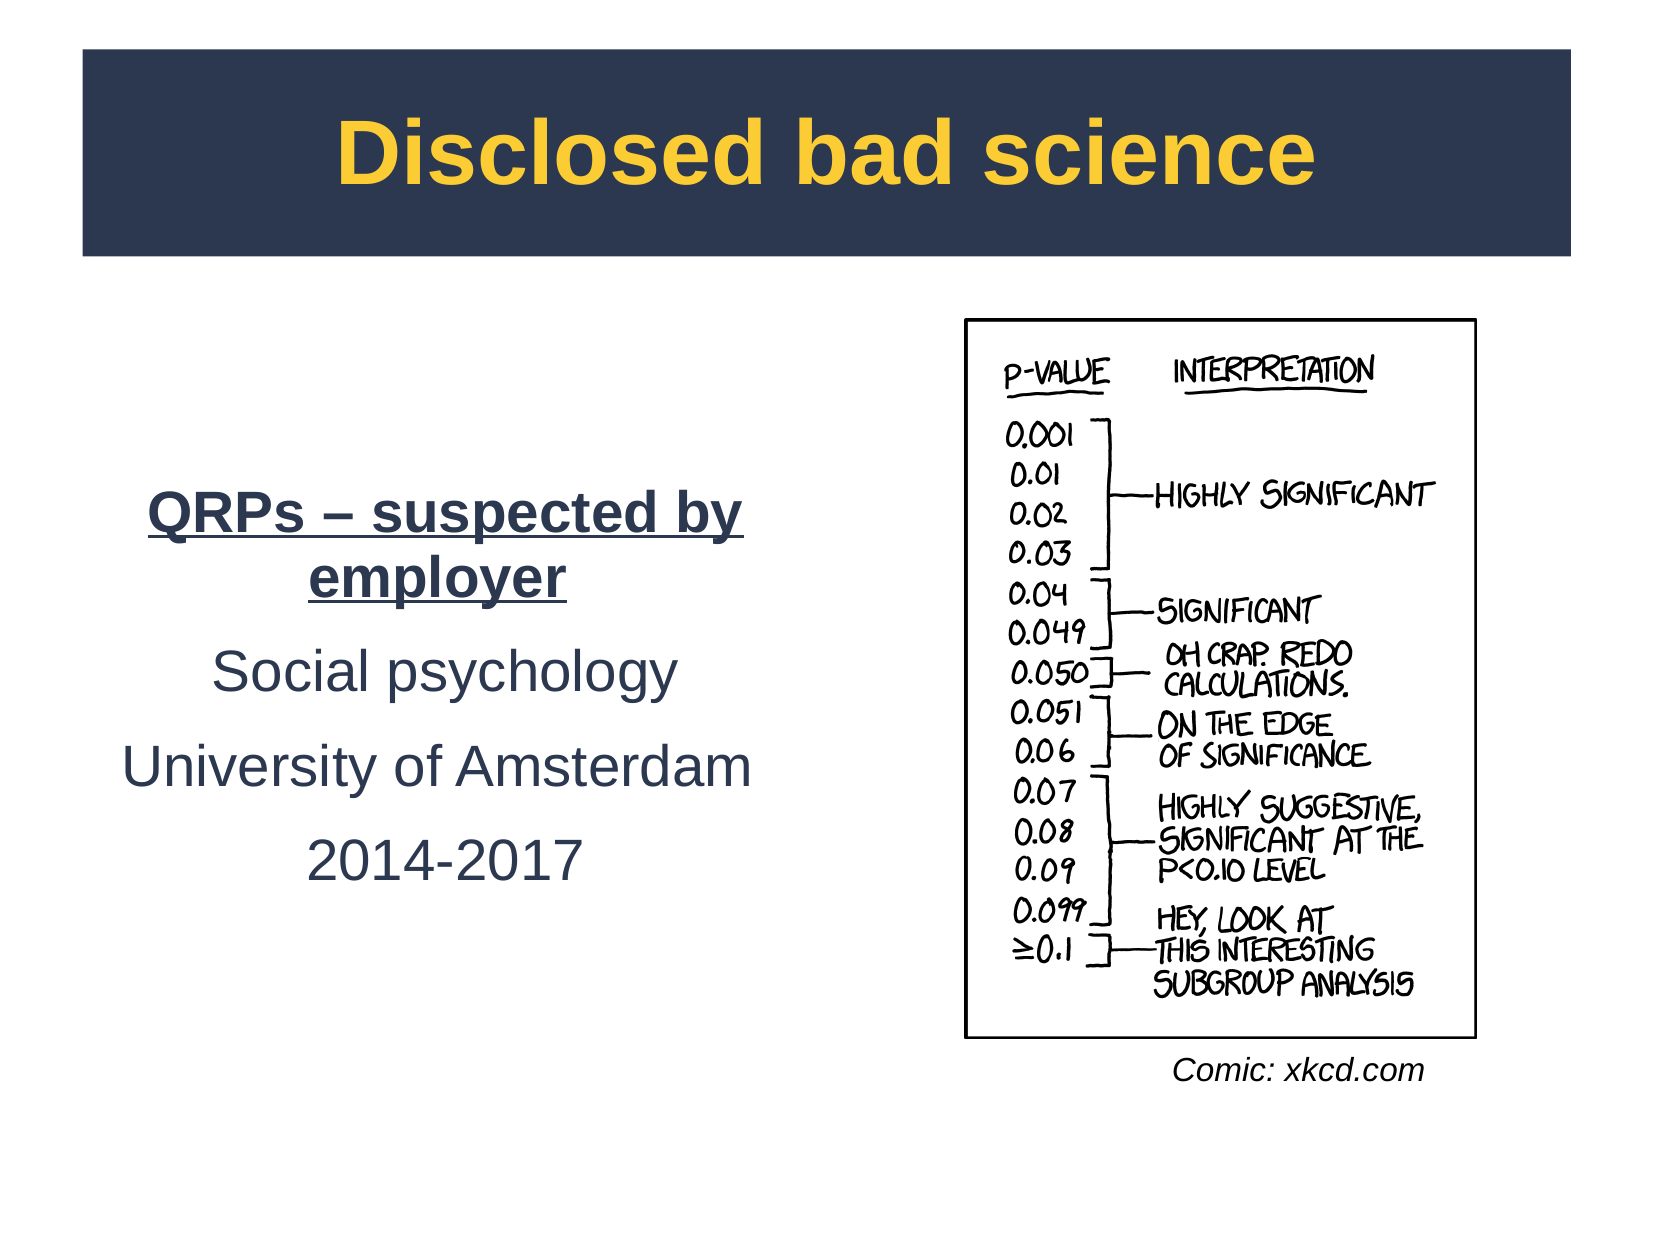

# Disclosed bad science
QRPs – suspected by employer
Social psychology
University of Amsterdam
2014-2017
Comic: xkcd.com